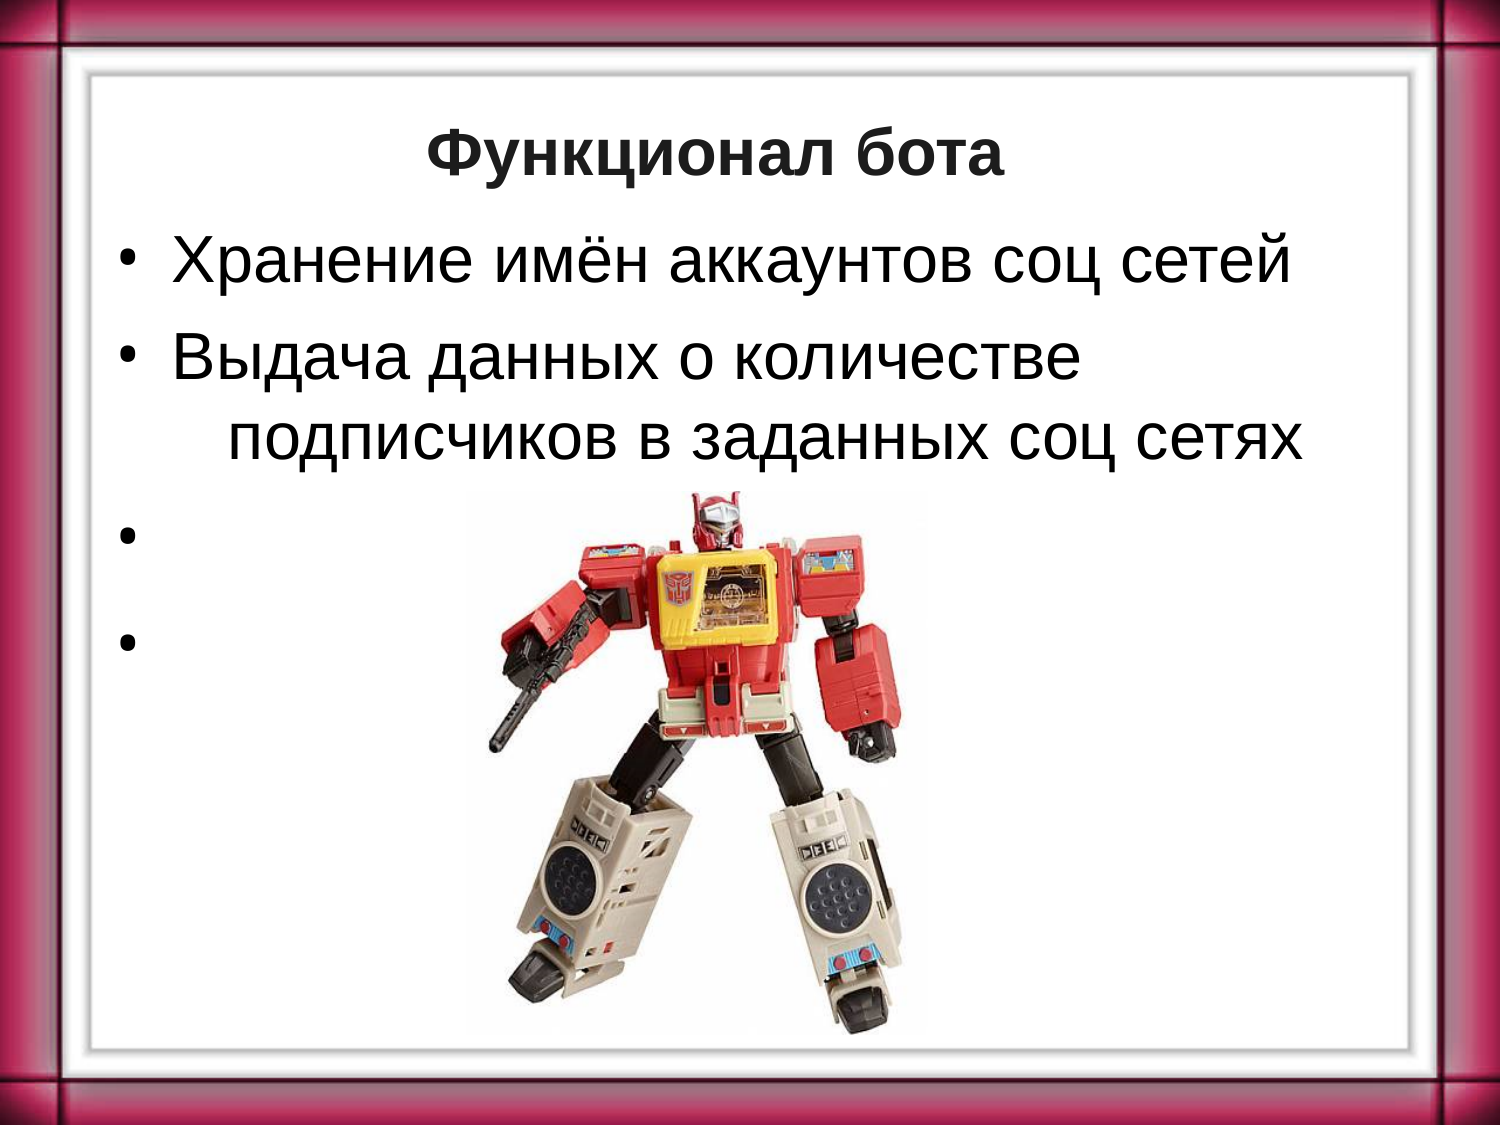

# Функционал бота
Хранение имён аккаунтов соц сетей
Выдача данных о количестве подписчиков в заданных соц сетях